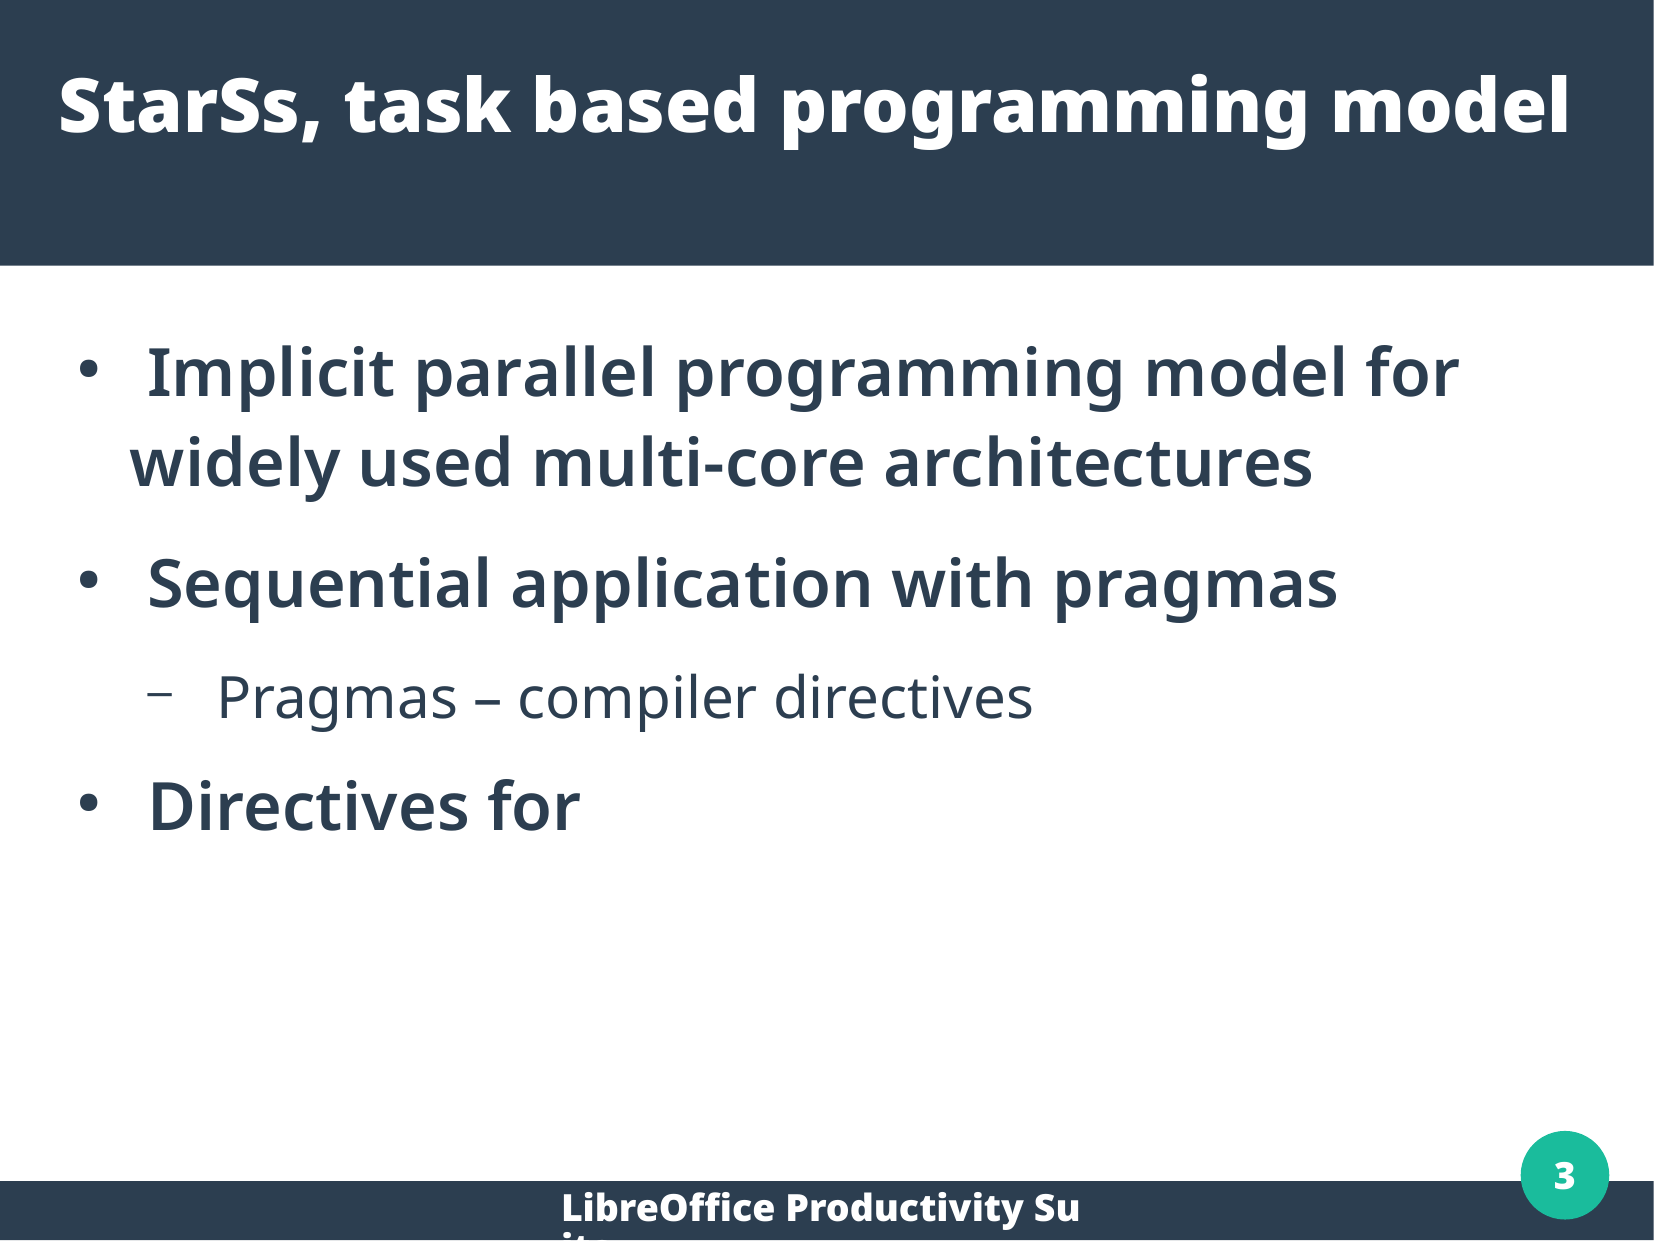

# StarSs, task based programming model
 Implicit parallel programming model for widely used multi-core architectures
 Sequential application with pragmas
 Pragmas – compiler directives
 Directives for
3
LibreOffice Productivity Suite